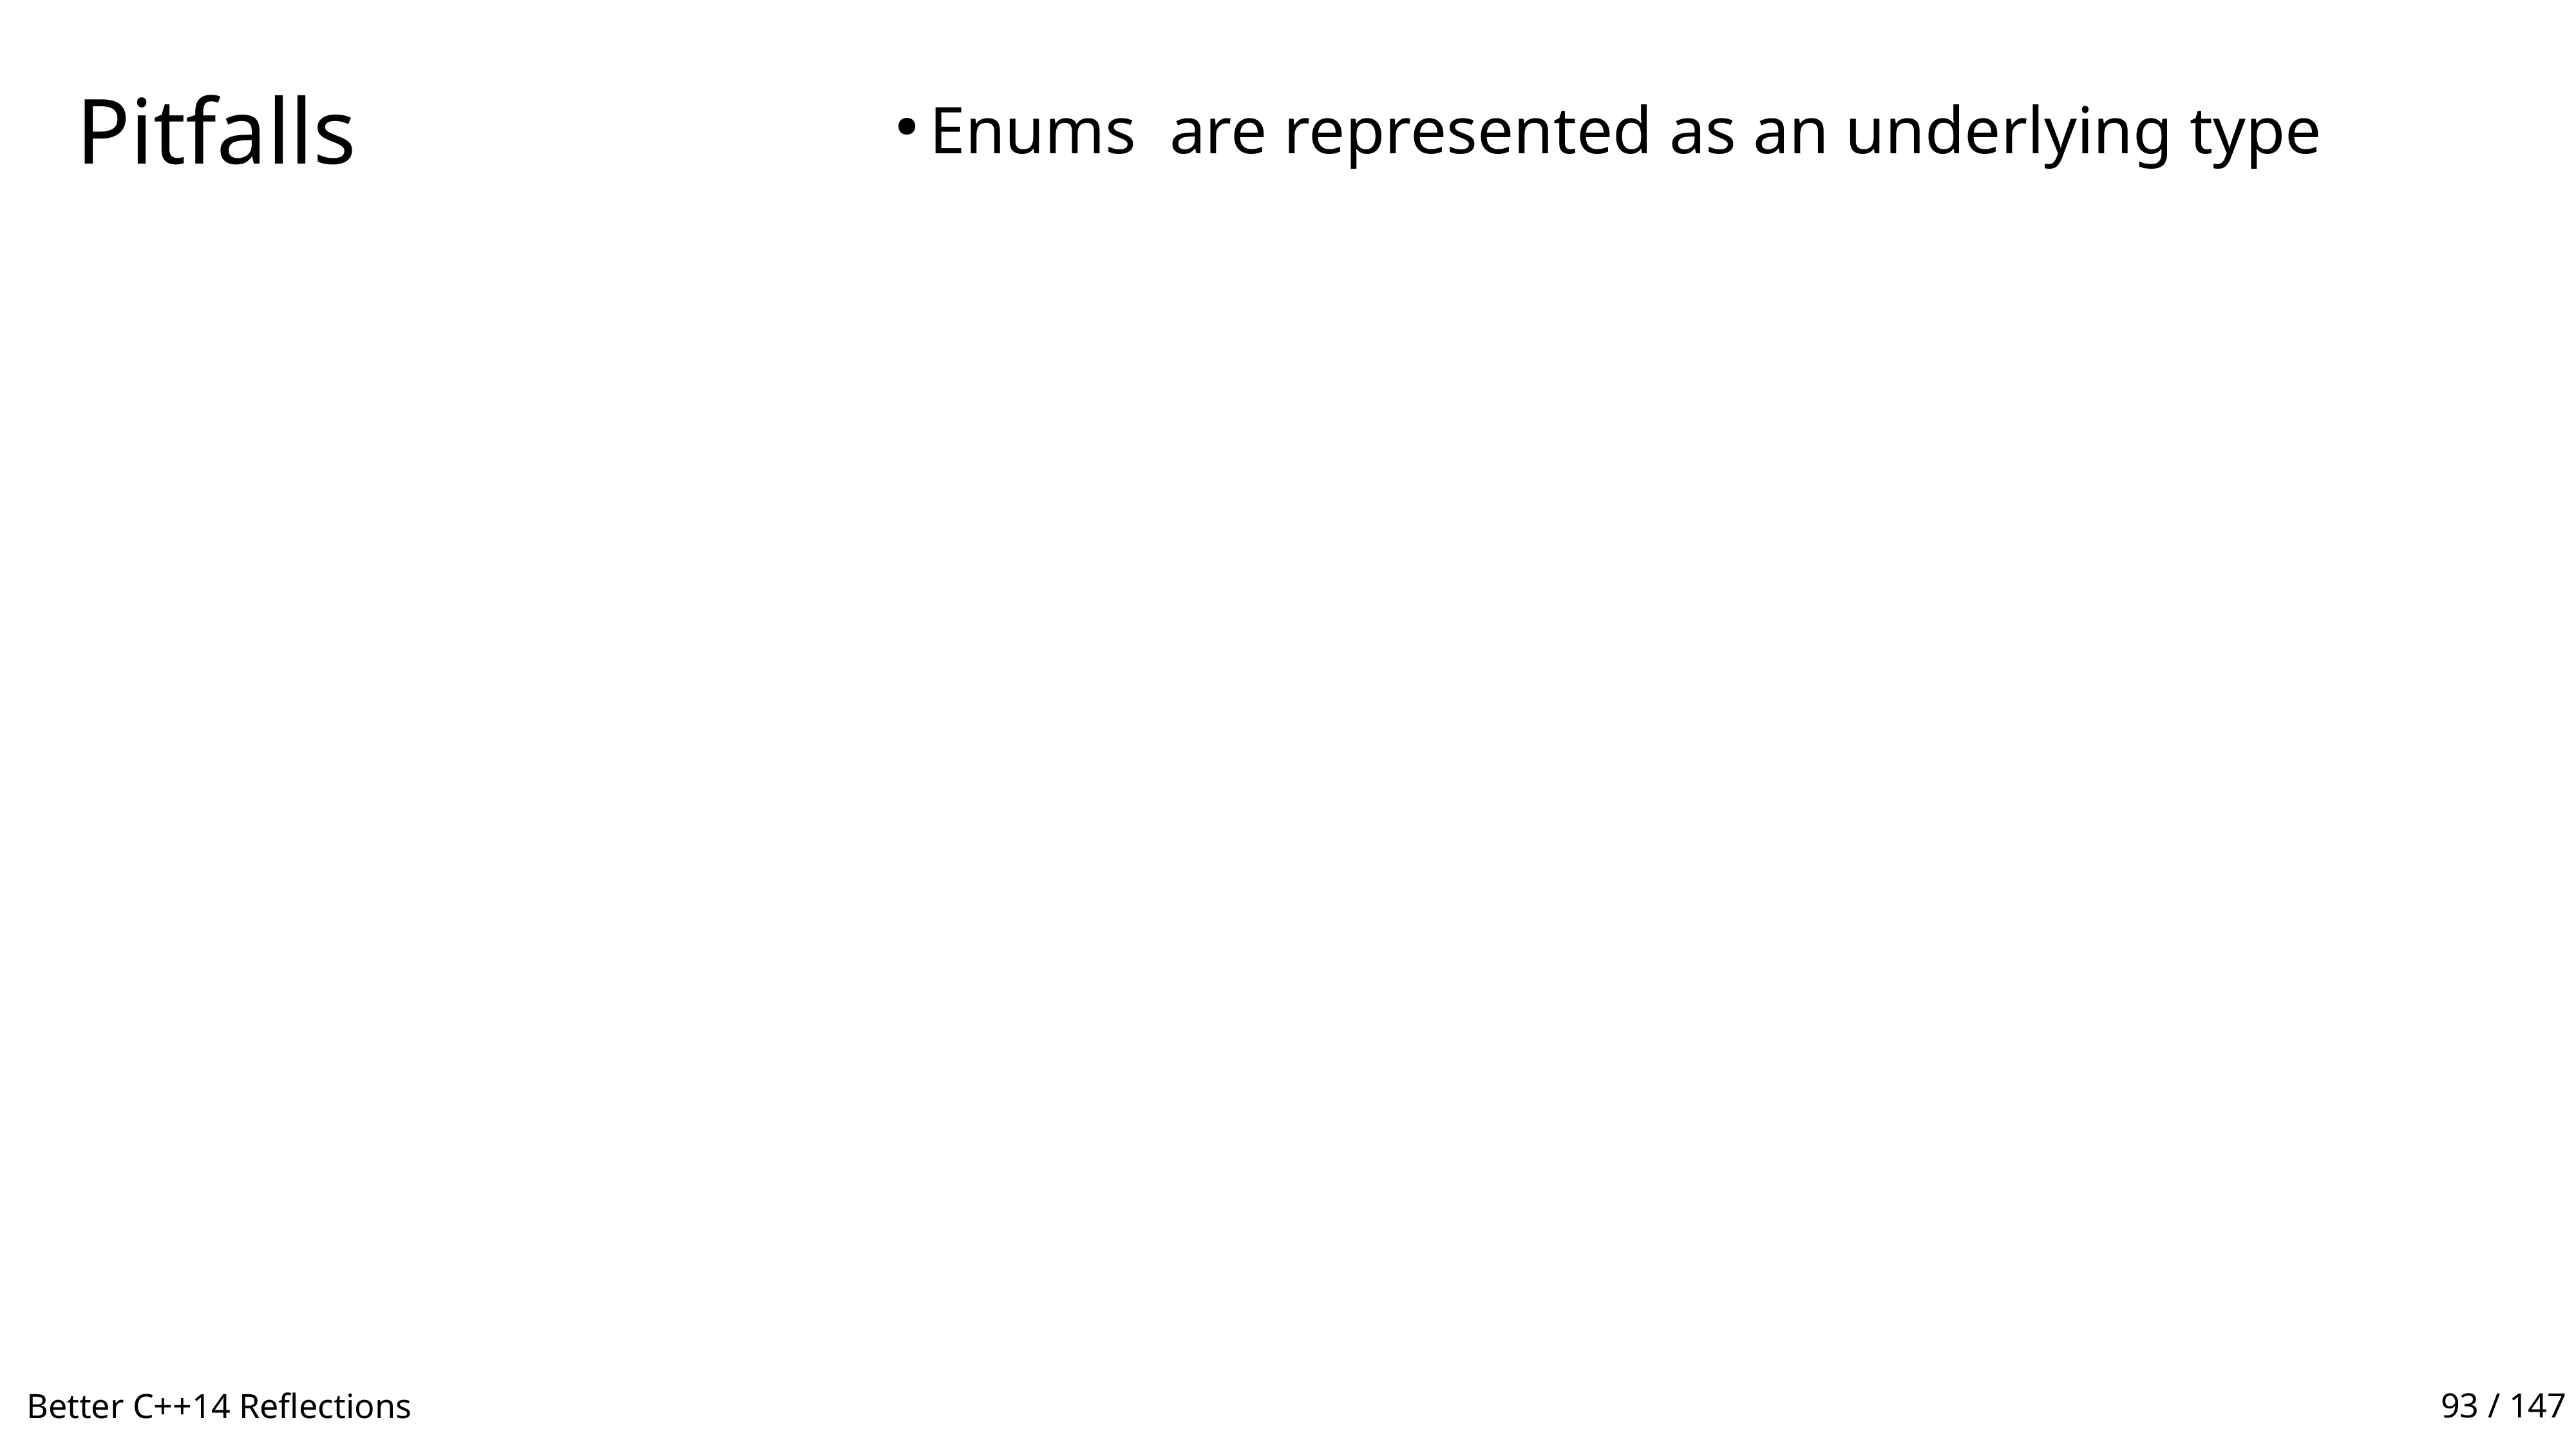

# Pitfalls
Enums are represented as an underlying type
Better C++14 Reflections